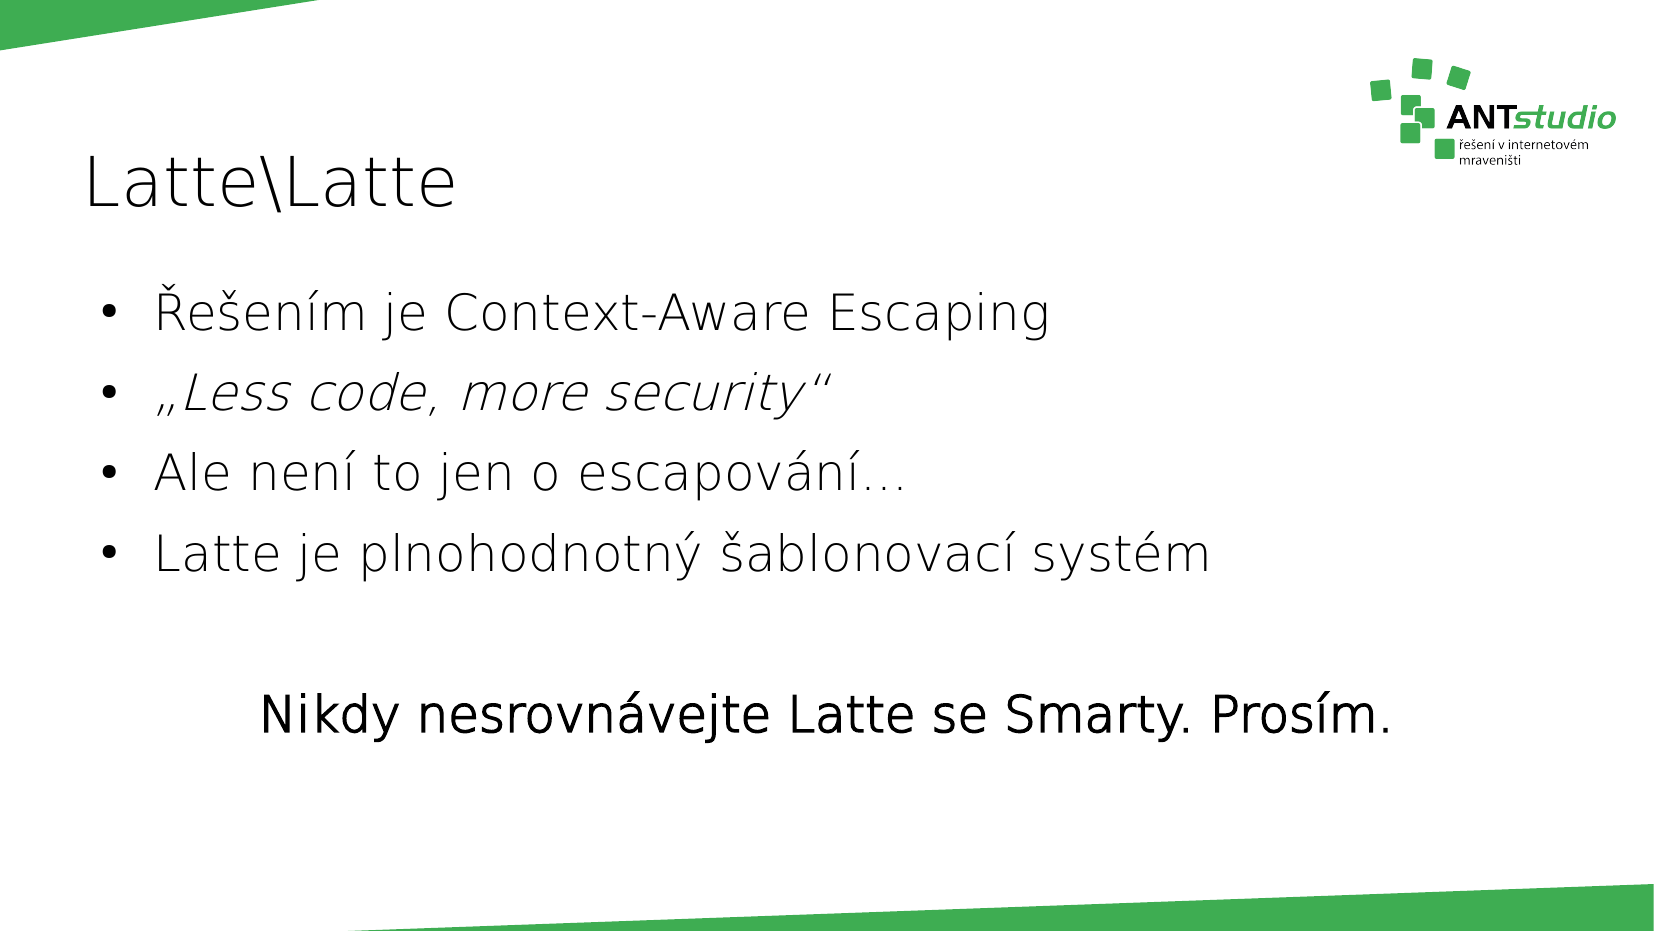

# Latte\Latte
Řešením je Context-Aware Escaping
„Less code, more security“
Ale není to jen o escapování...
Latte je plnohodnotný šablonovací systém
Nikdy nesrovnávejte Latte se Smarty. Prosím.